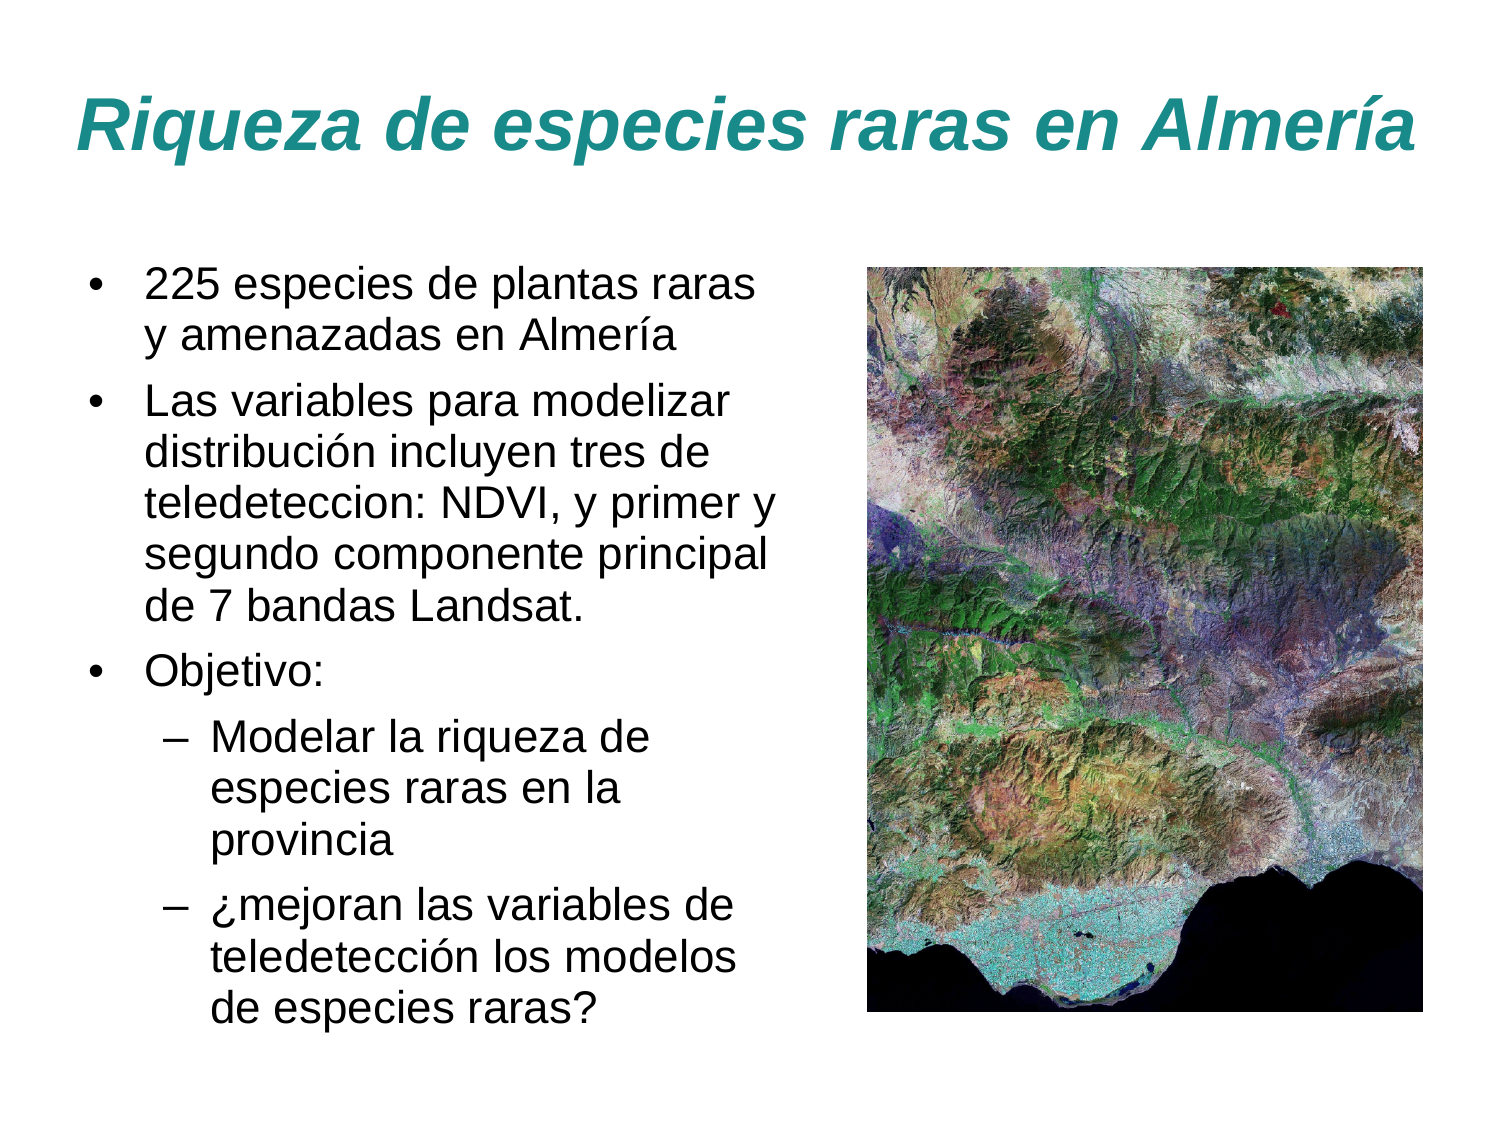

# Riqueza de especies raras en Almería
225 especies de plantas raras y amenazadas en Almería
Las variables para modelizar distribución incluyen tres de teledeteccion: NDVI, y primer y segundo componente principal de 7 bandas Landsat.
Objetivo:
Modelar la riqueza de especies raras en la provincia
¿mejoran las variables de teledetección los modelos de especies raras?